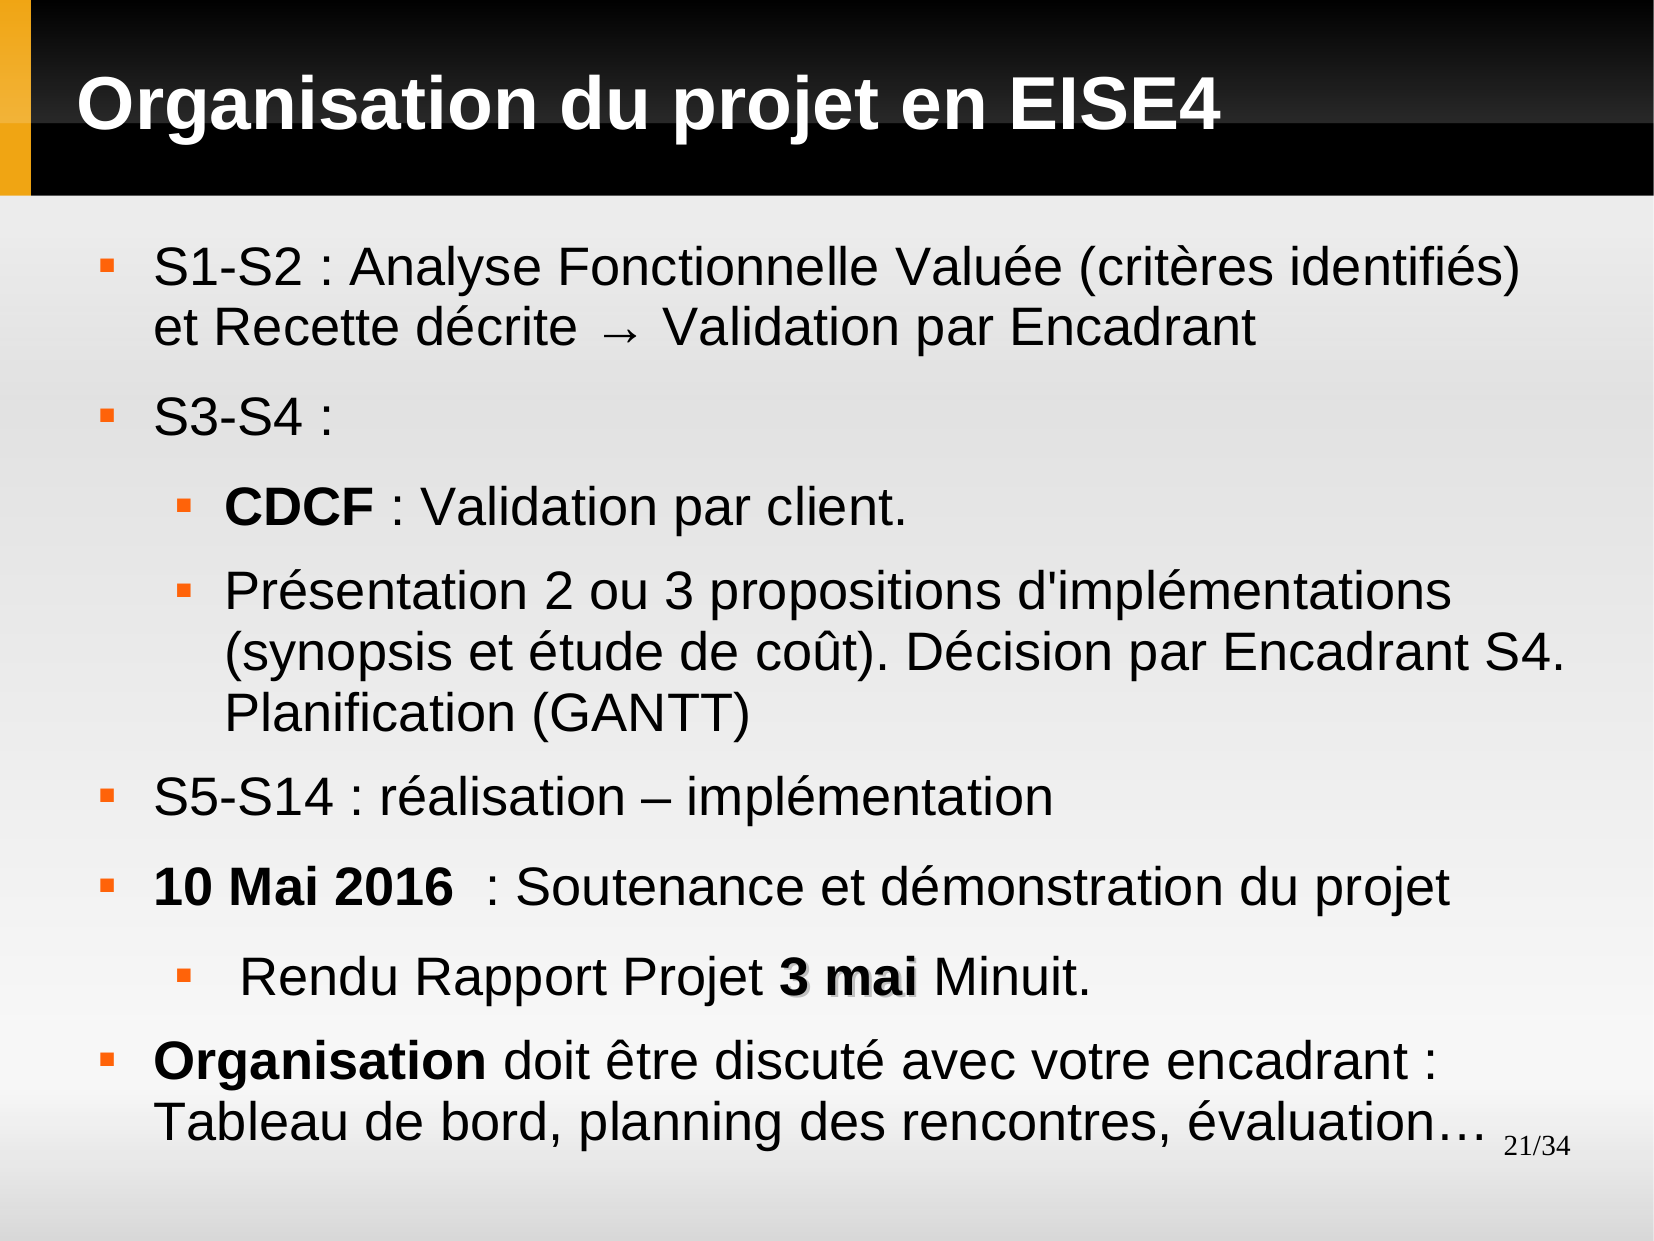

# Organisation du projet en EISE4
S1-S2 : Analyse Fonctionnelle Valuée (critères identifiés) et Recette décrite → Validation par Encadrant
S3-S4 :
CDCF : Validation par client.
Présentation 2 ou 3 propositions d'implémentations (synopsis et étude de coût). Décision par Encadrant S4. Planification (GANTT)
S5-S14 : réalisation – implémentation
10 Mai 2016  : Soutenance et démonstration du projet
 Rendu Rapport Projet 3 mai Minuit.
Organisation doit être discuté avec votre encadrant : Tableau de bord, planning des rencontres, évaluation…
21